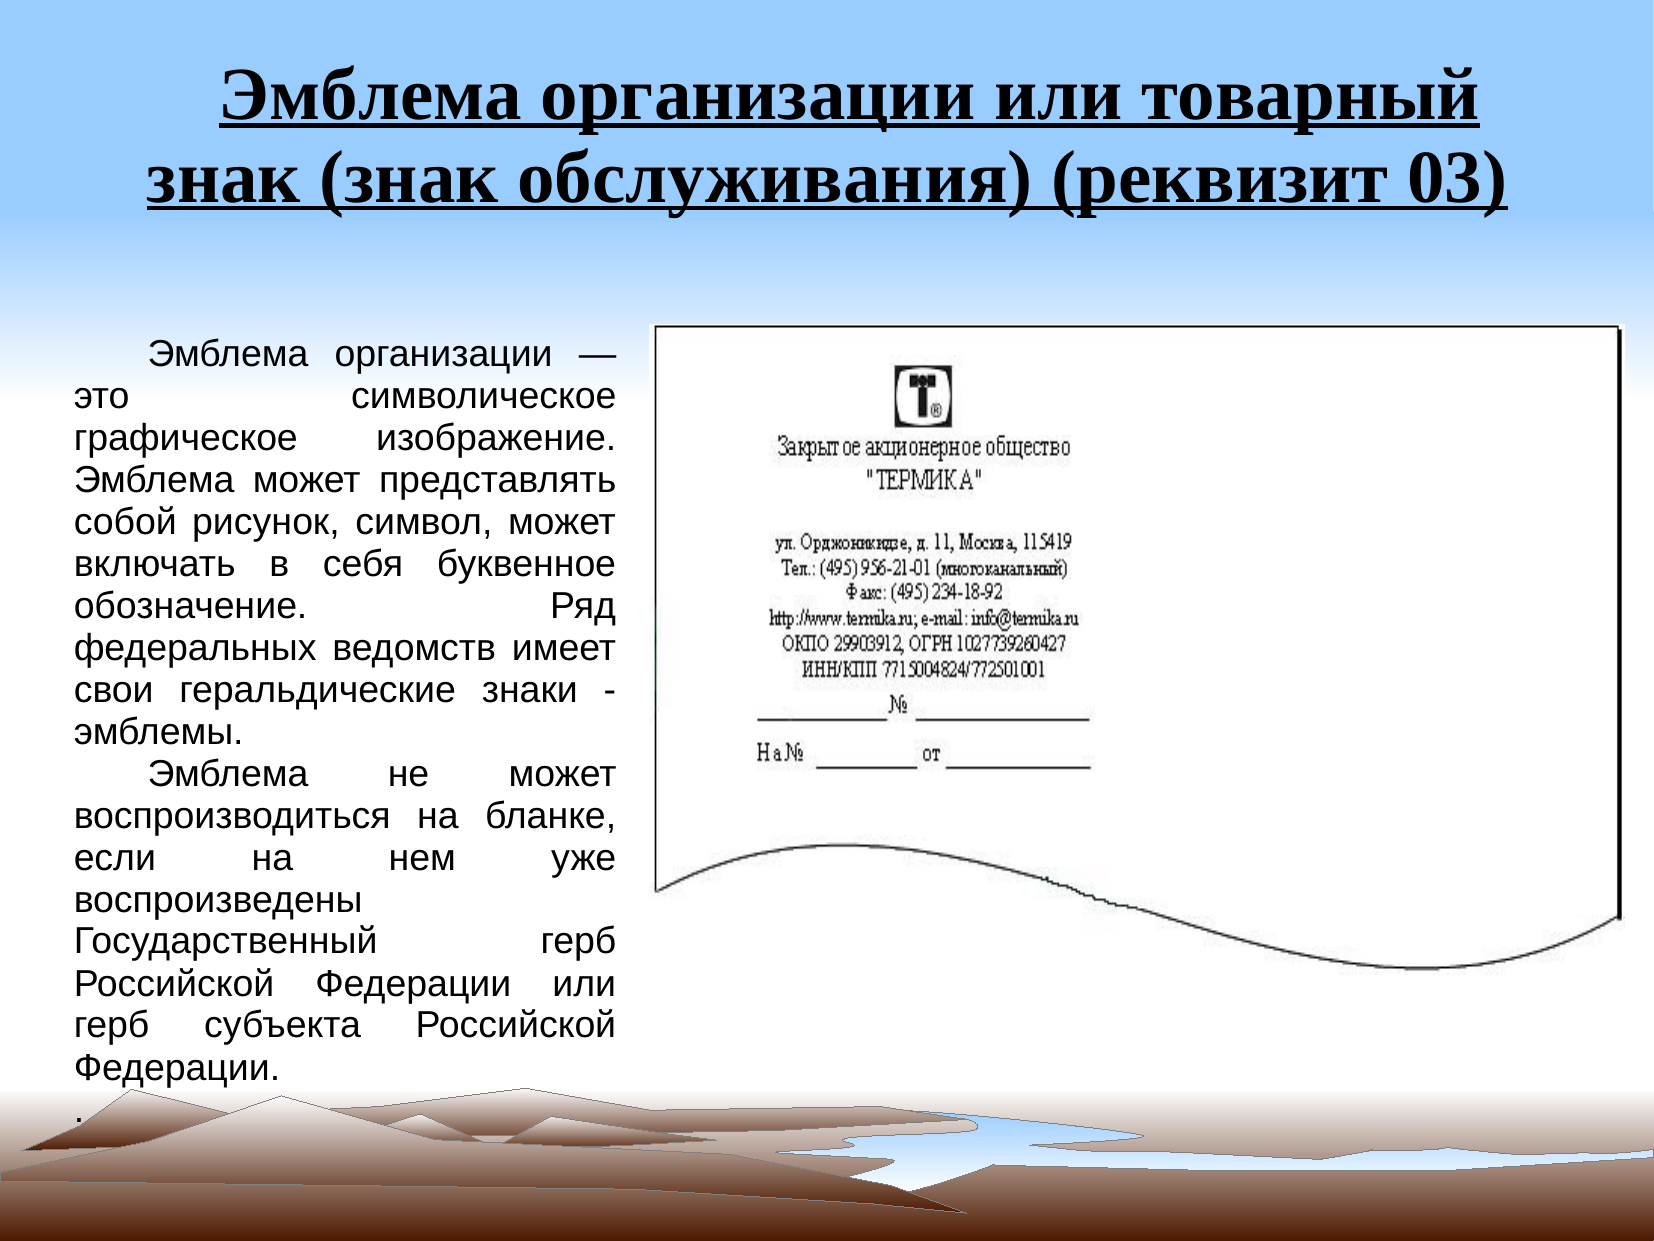

# Эмблема организации или товарный знак (знак обслуживания) (реквизит 03)
	Эмблема организации — это символическое графическое изображение. Эмблема может представлять собой рисунок, символ, может включать в себя буквенное обозначение. Ряд федеральных ведомств имеет свои геральдические знаки - эмблемы.
	Эмблема не может воспроизводиться на бланке, если на нем уже воспроизведены Государственный герб Российской Федерации или герб субъекта Российской Федерации.
.